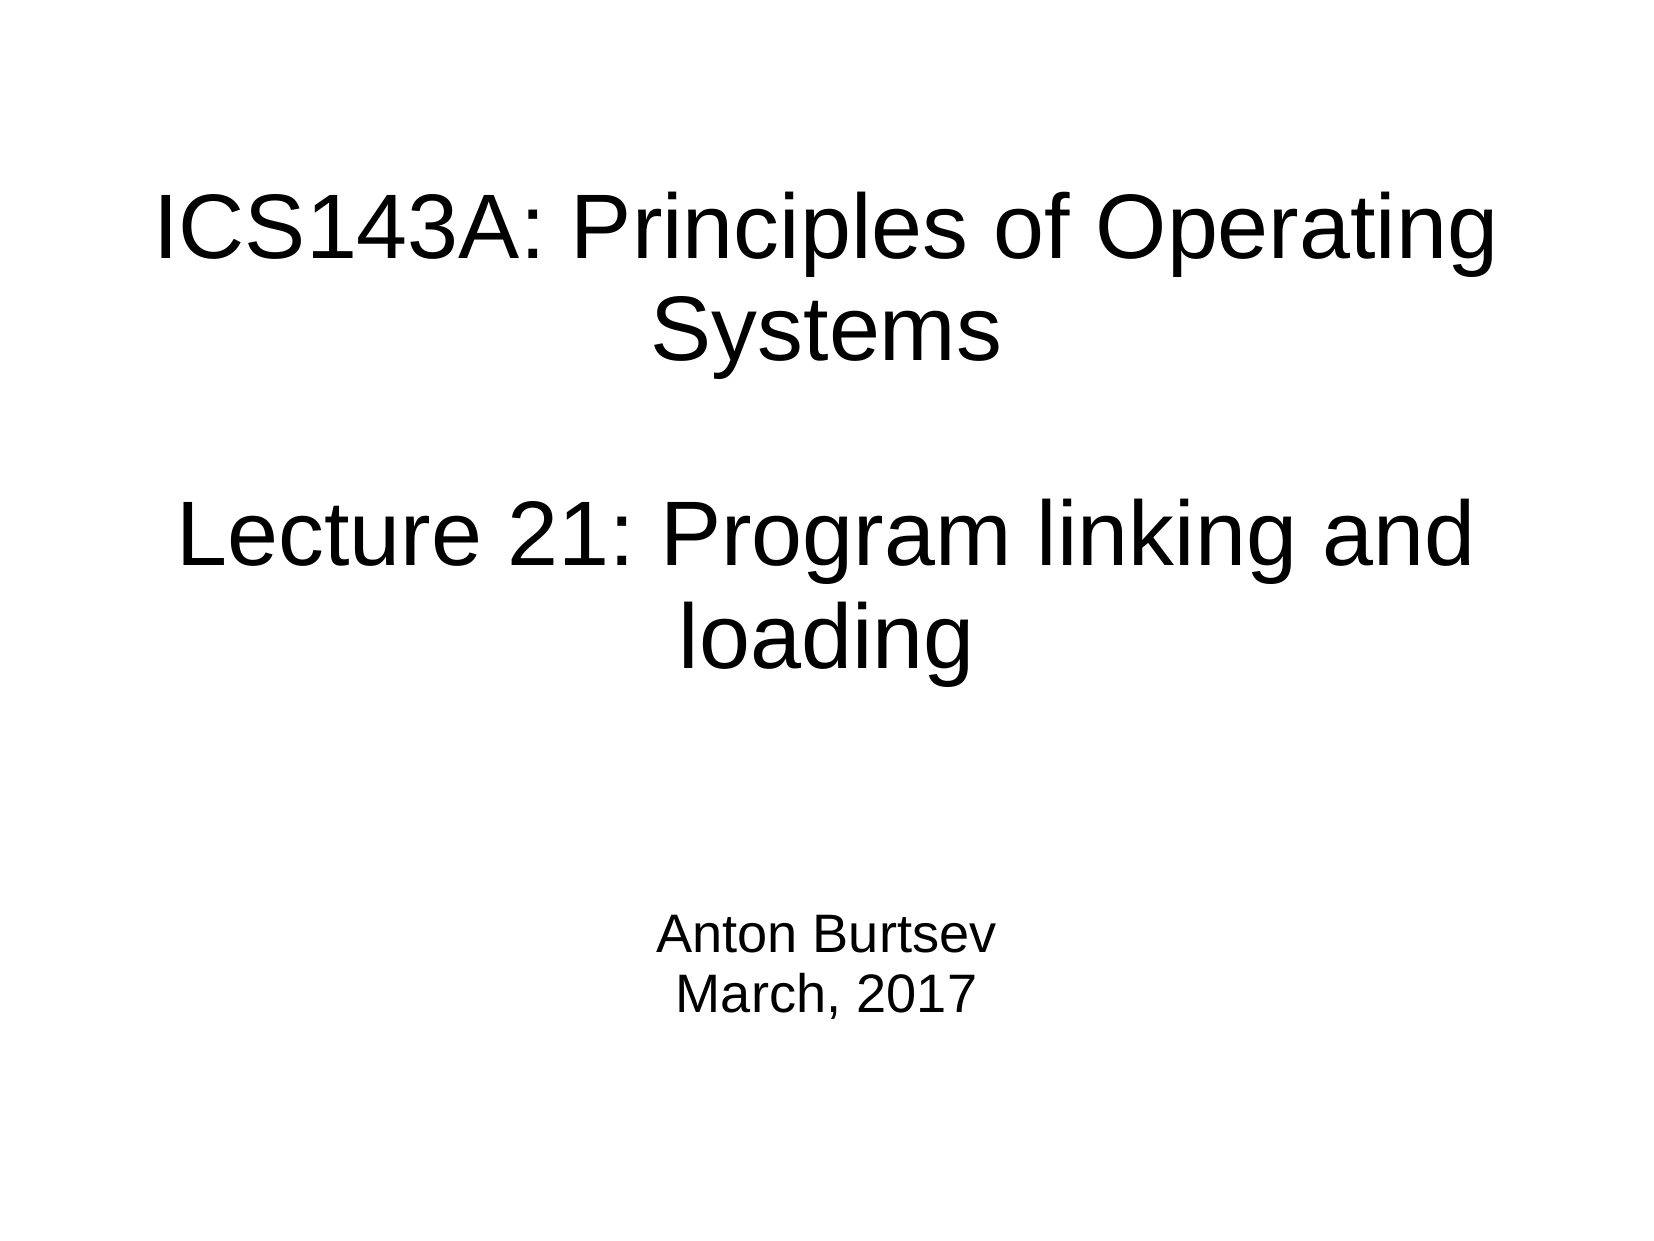

# ICS143A: Principles of Operating Systems Lecture 21: Program linking and loading
Anton Burtsev
March, 2017